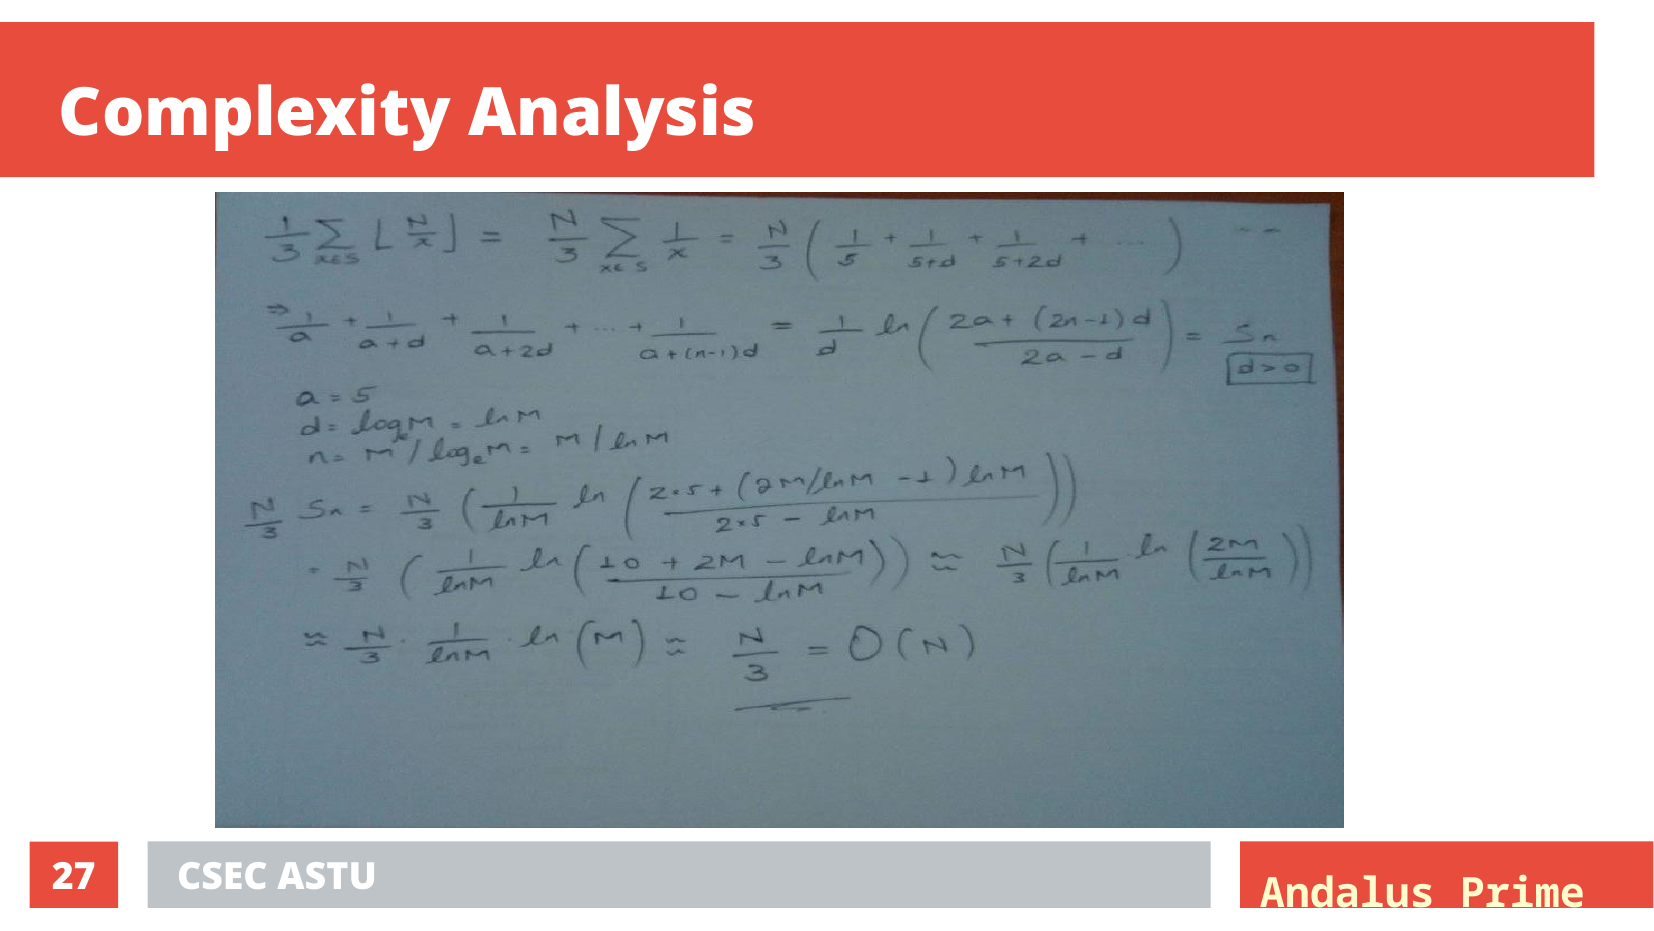

# Complexity Analysis
27
CSEC ASTU
Andalus Prime